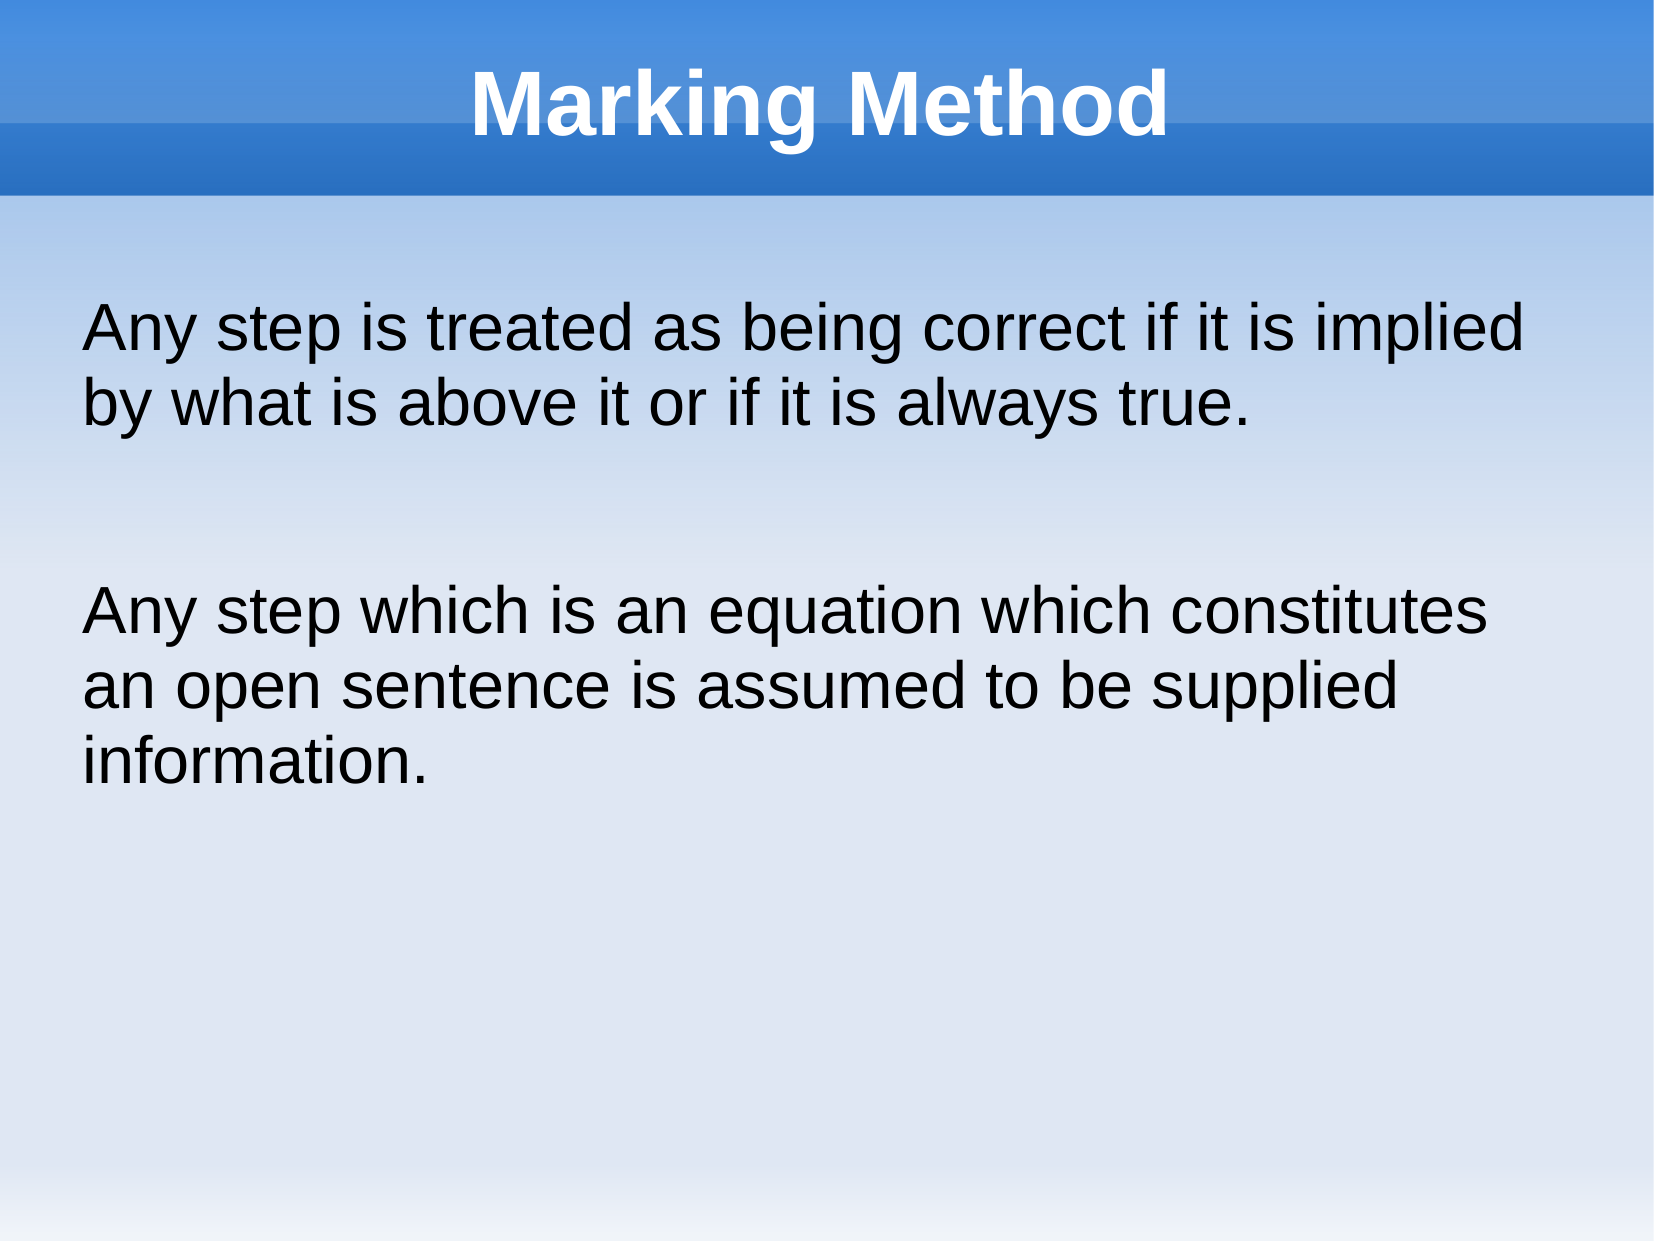

# Marking Method
Any step is treated as being correct if it is implied by what is above it or if it is always true.
Any step which is an equation which constitutes an open sentence is assumed to be supplied information.